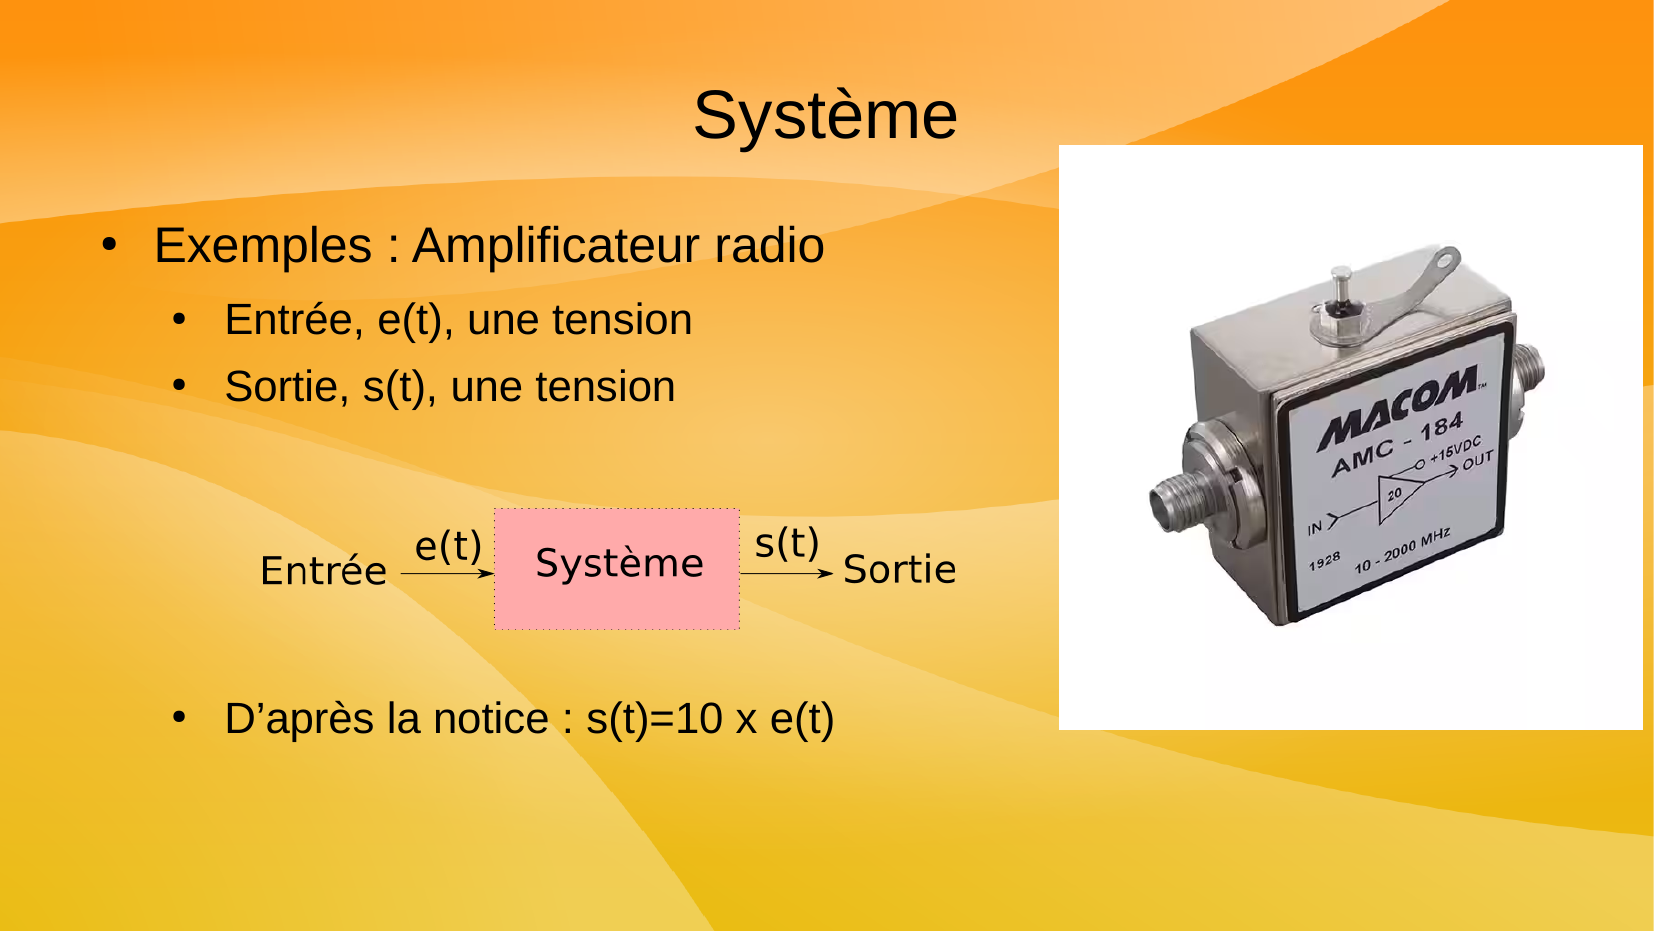

# Système
Exemples : Amplificateur radio
Entrée, e(t), une tension
Sortie, s(t), une tension
D’après la notice : s(t)=10 x e(t)